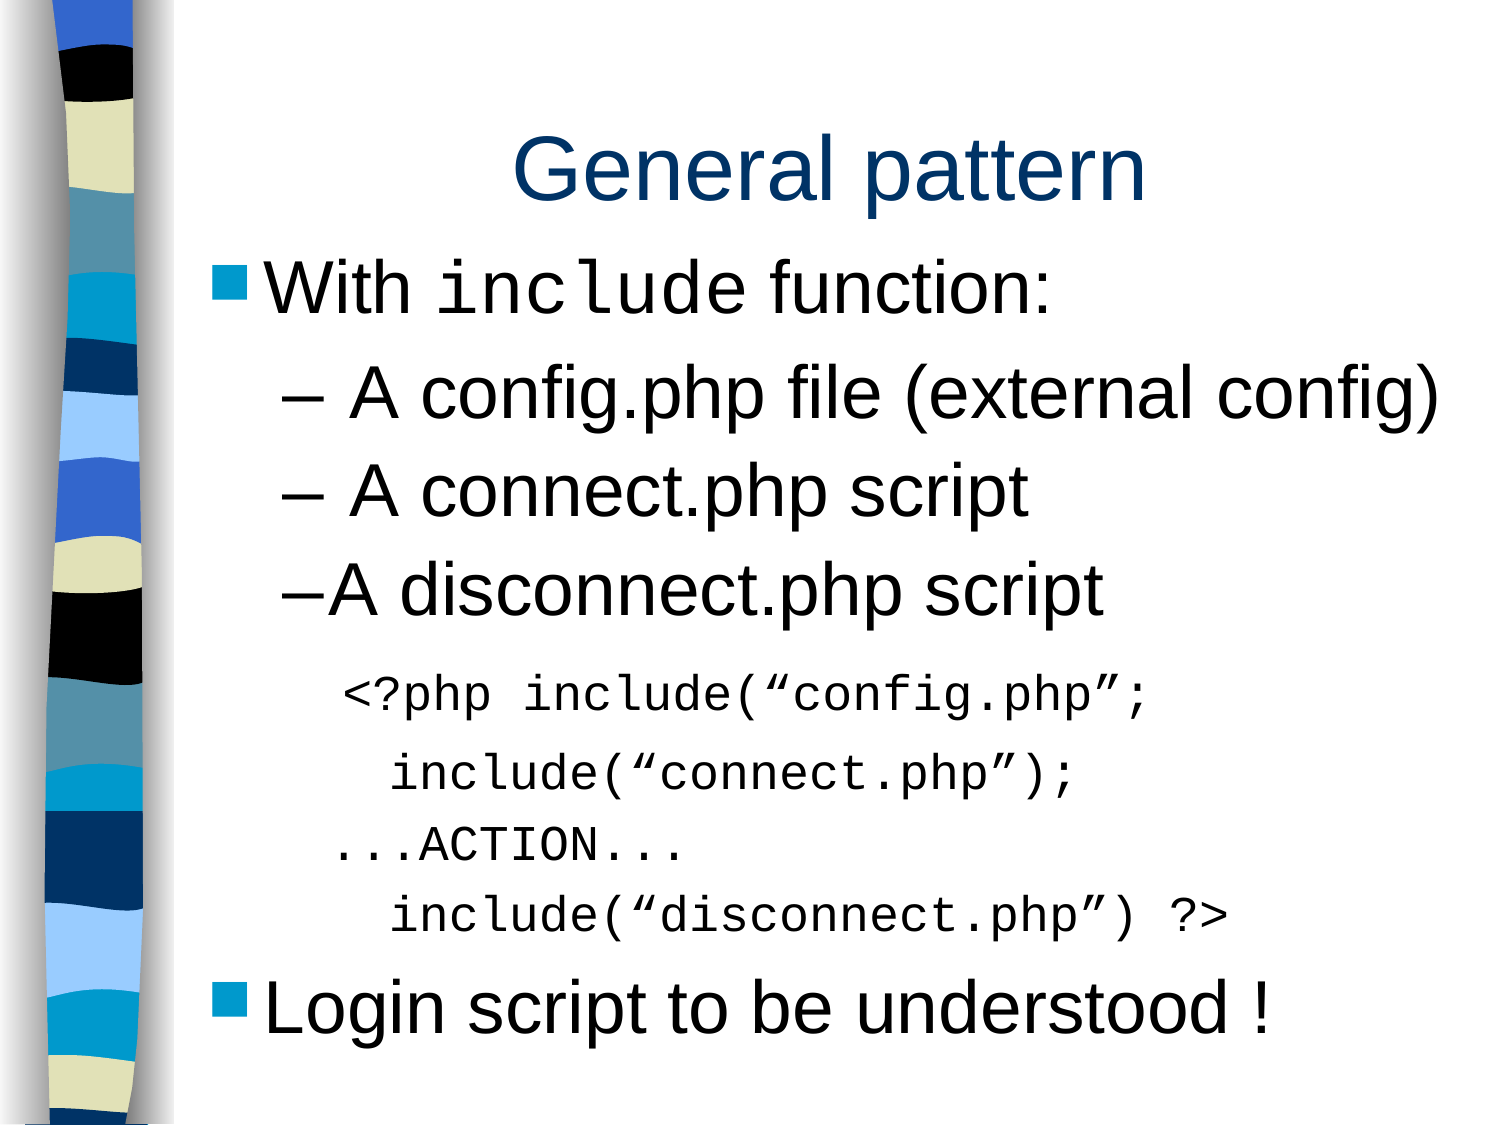

# General pattern
With include function:
 A config.php file (external config)
 A connect.php script
A disconnect.php script
 <?php include(“config.php”;
 include(“connect.php”);
...ACTION...
 include(“disconnect.php”) ?>
Login script to be understood !